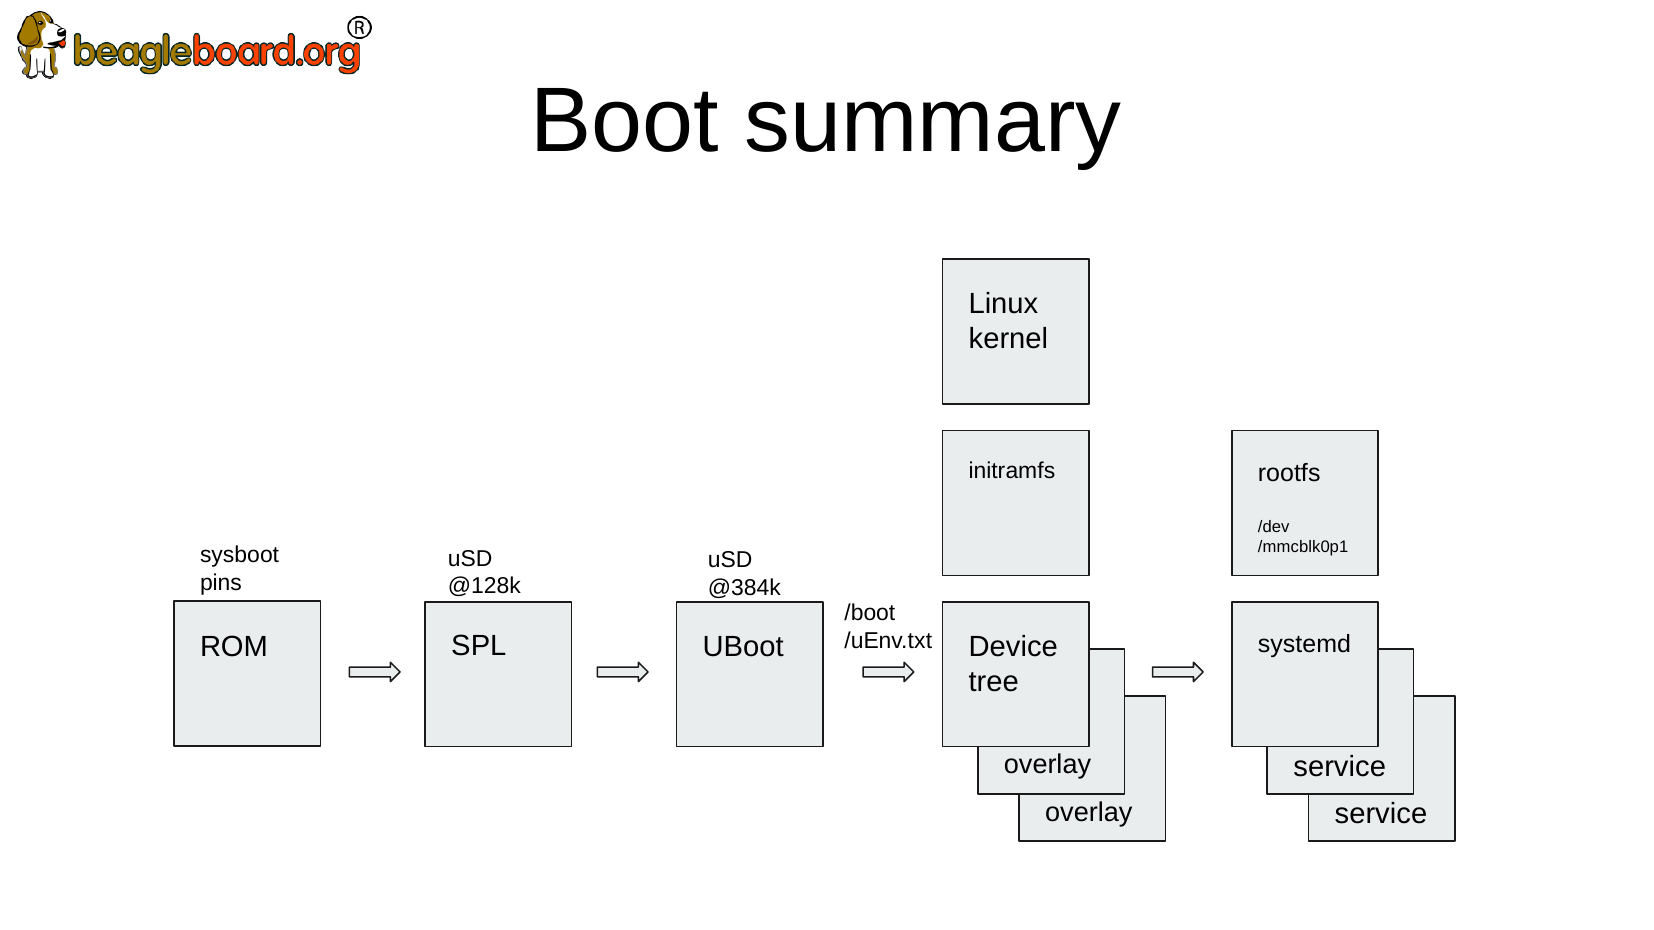

Boot summary
Linux kernel
initramfs
rootfs
/dev
/mmcblk0p1
sysboot pins
uSD
@128k
uSD
@384k
/boot
/uEnv.txt
SPL
ROM
UBoot
Device tree
systemd
overlay
service
overlay
service